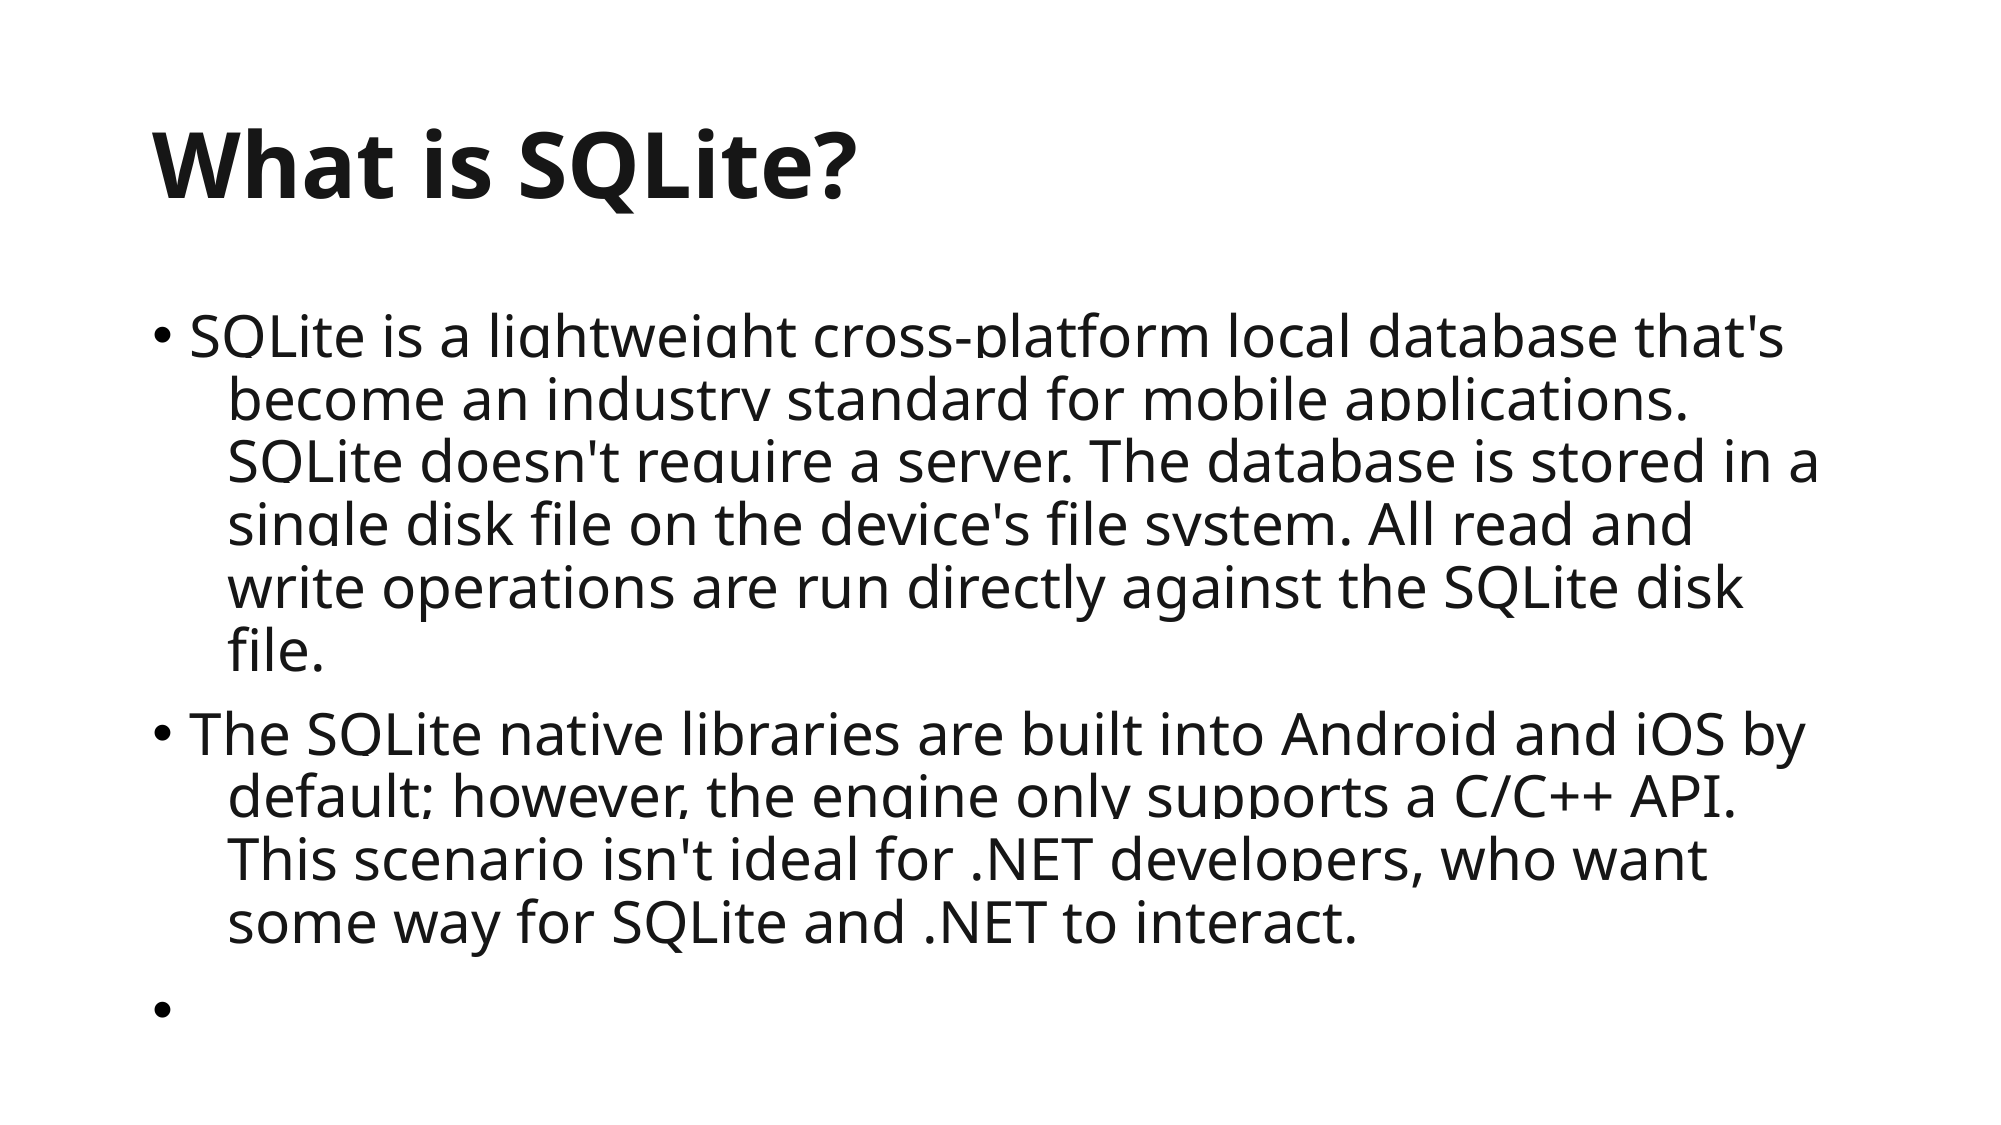

# What is SQLite?
SQLite is a lightweight cross-platform local database that's become an industry standard for mobile applications. SQLite doesn't require a server. The database is stored in a single disk file on the device's file system. All read and write operations are run directly against the SQLite disk file.
The SQLite native libraries are built into Android and iOS by default; however, the engine only supports a C/C++ API. This scenario isn't ideal for .NET developers, who want some way for SQLite and .NET to interact.